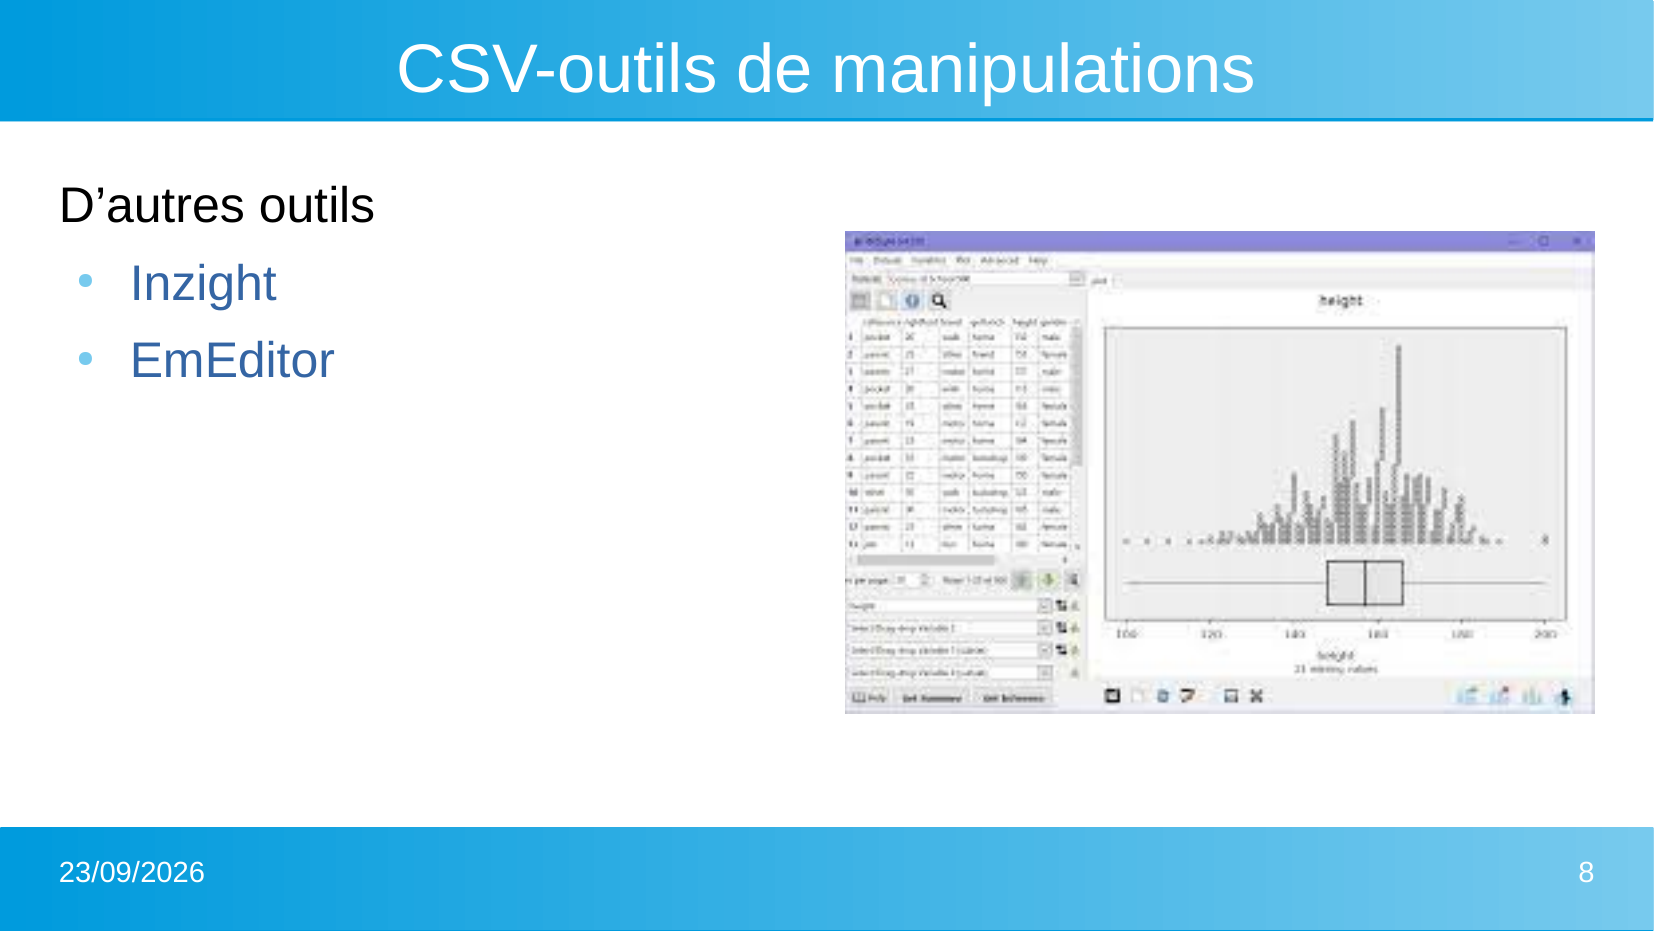

# CSV-outils de manipulations
D’autres outils
Inzight
EmEditor
8